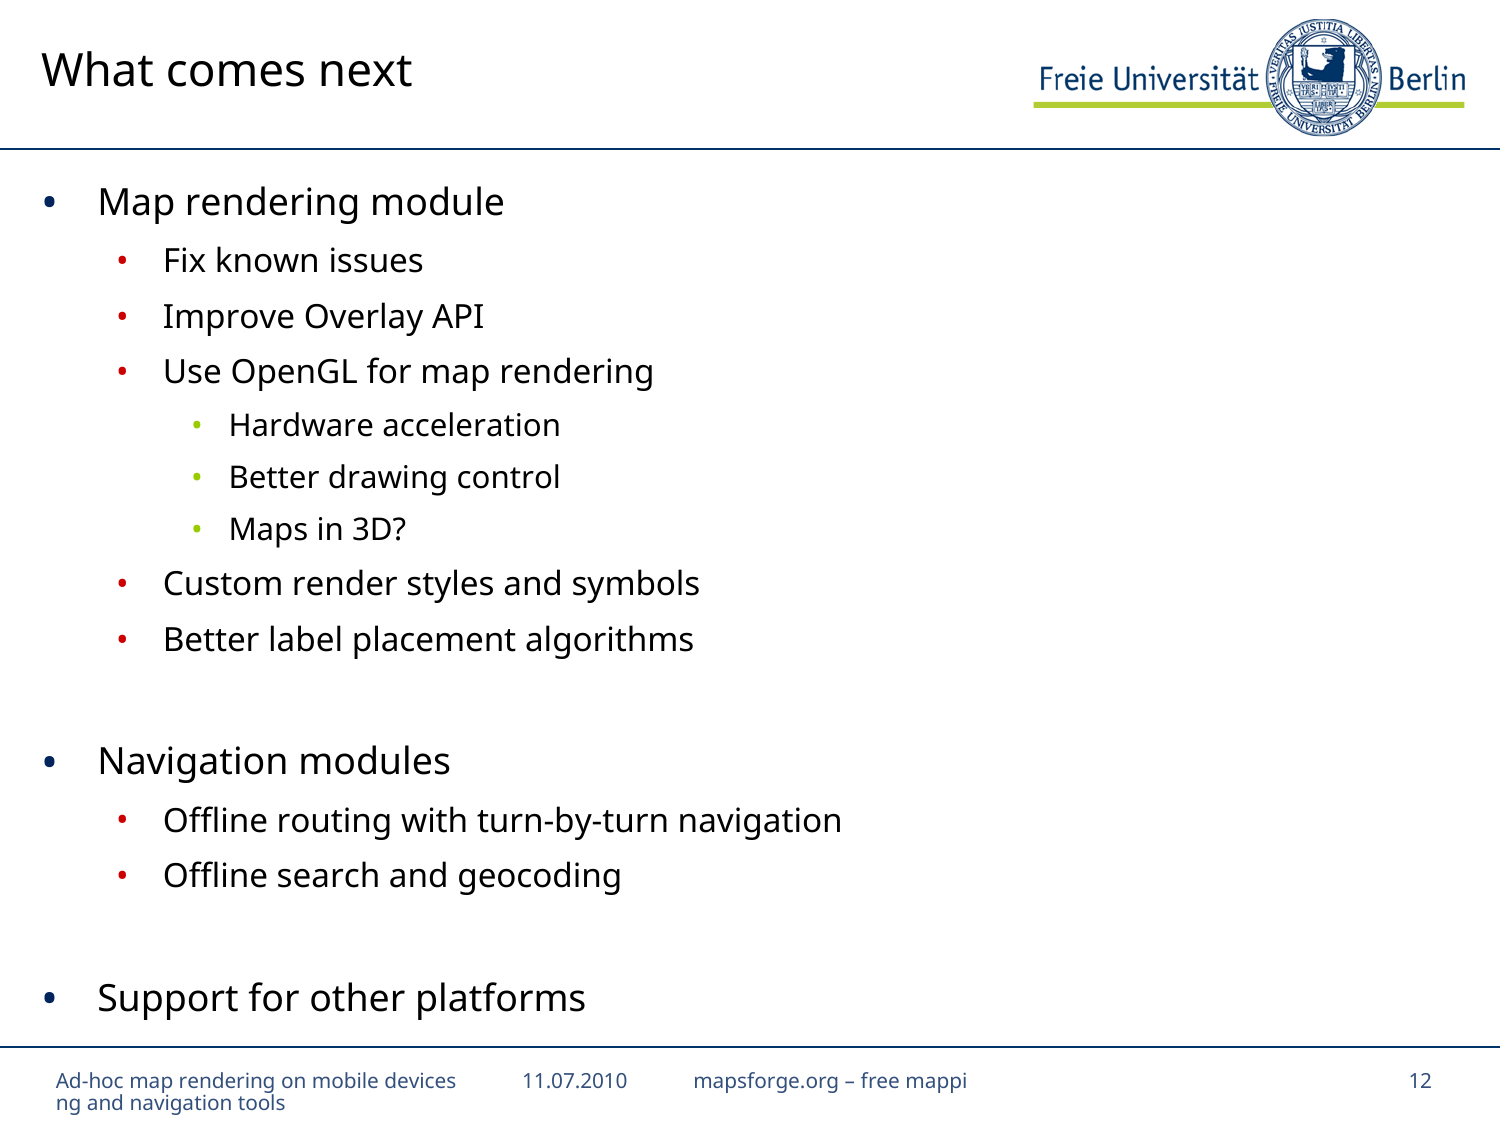

# What comes next
Map rendering module
Fix known issues
Improve Overlay API
Use OpenGL for map rendering
Hardware acceleration
Better drawing control
Maps in 3D?
Custom render styles and symbols
Better label placement algorithms
Navigation modules
Offline routing with turn-by-turn navigation
Offline search and geocoding
Support for other platforms
Ad-hoc map rendering on mobile devices 11.07.2010 mapsforge.org – free mapping and navigation tools
12